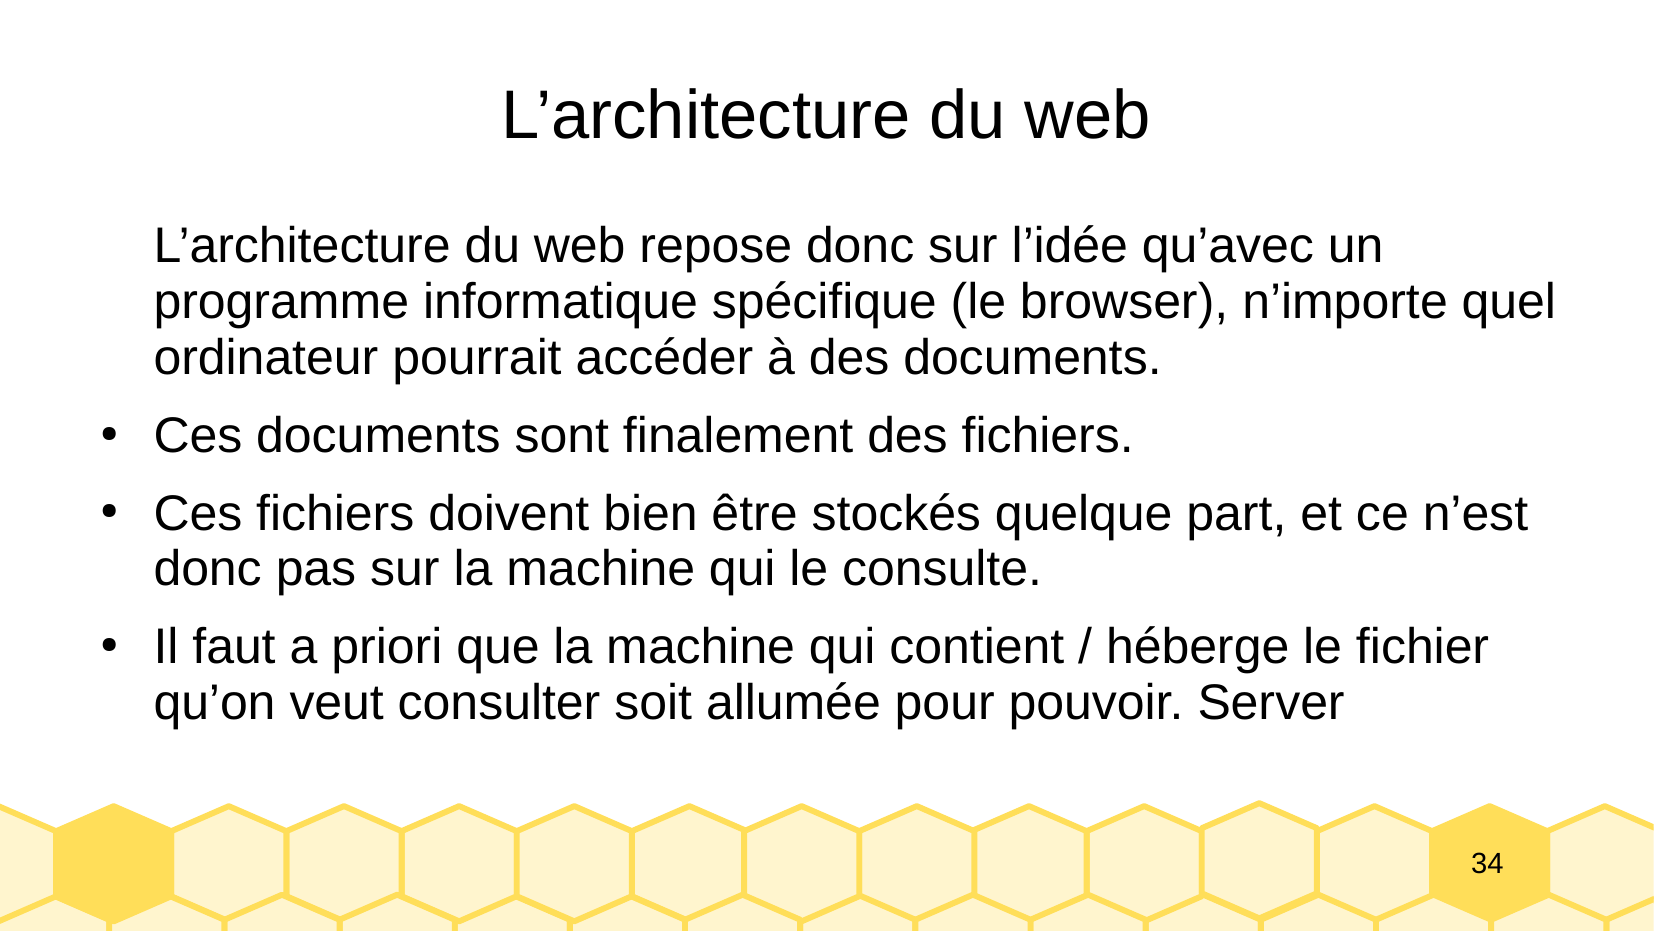

# L’architecture du web
L’architecture du web repose donc sur l’idée qu’avec un programme informatique spécifique (le browser), n’importe quel ordinateur pourrait accéder à des documents.
Ces documents sont finalement des fichiers.
Ces fichiers doivent bien être stockés quelque part, et ce n’est donc pas sur la machine qui le consulte.
Il faut a priori que la machine qui contient / héberge le fichier qu’on veut consulter soit allumée pour pouvoir. Server